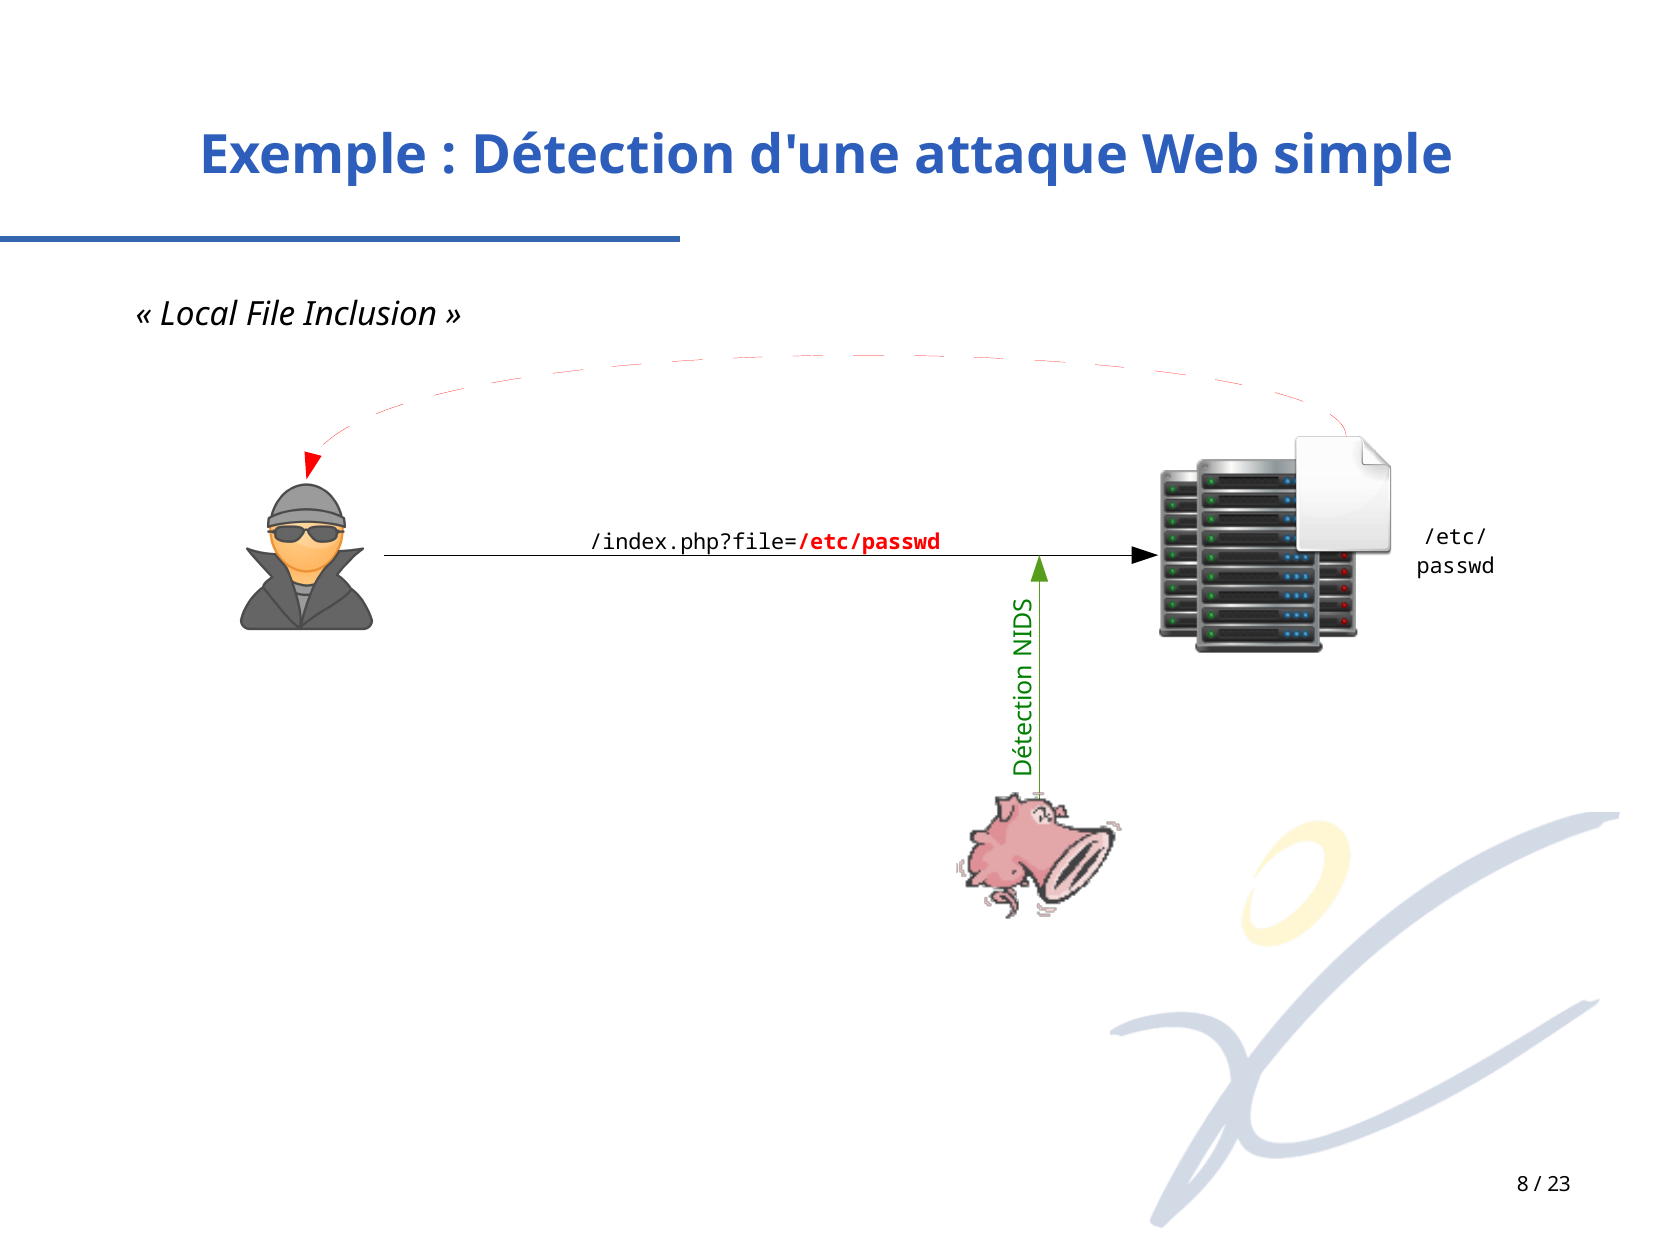

# Exemple : Détection d'une attaque Web simple
« Local File Inclusion »
/etc/passwd
/index.php?file=/etc/passwd
Détection NIDS
8